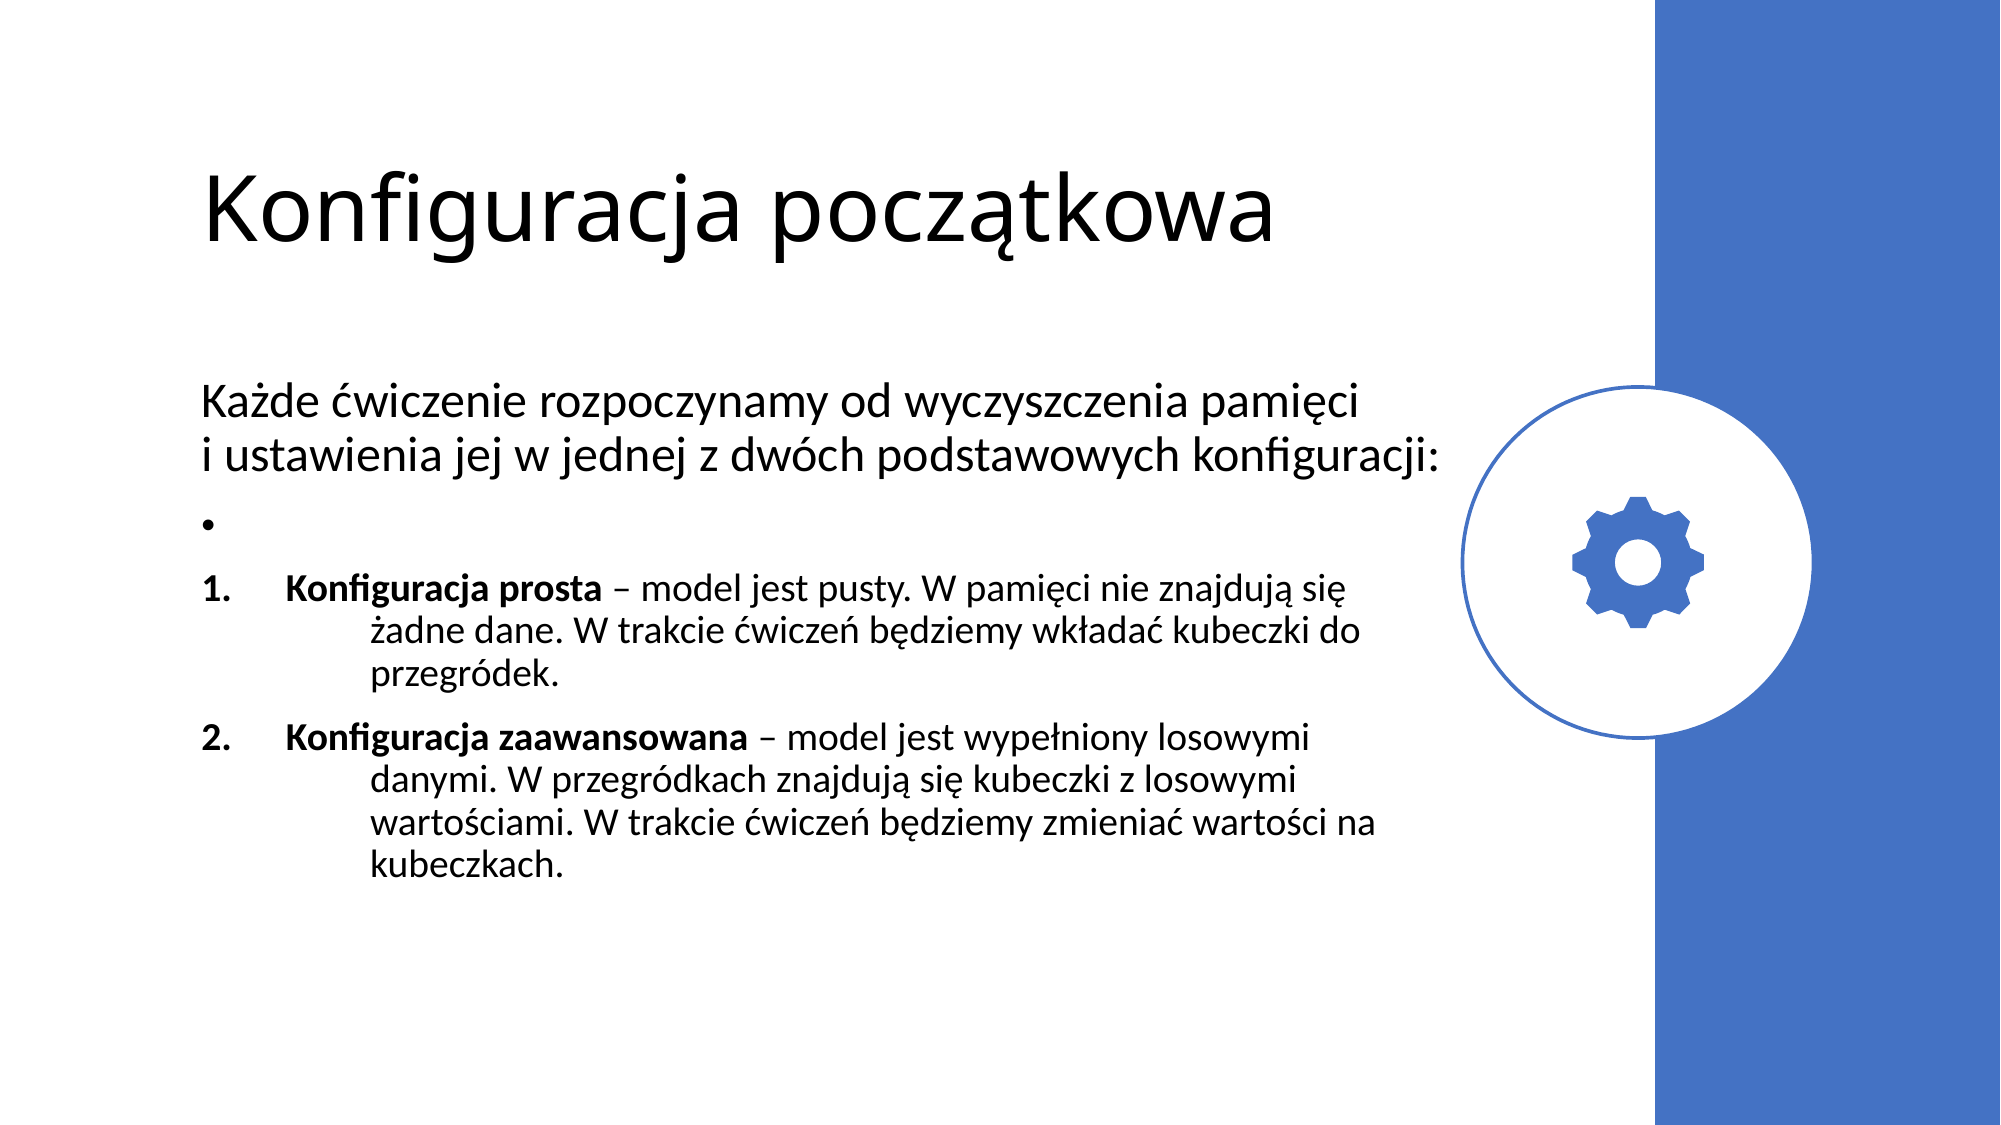

# Konfiguracja początkowa
Każde ćwiczenie rozpoczynamy od wyczyszczenia pamięci
i ustawienia jej w jednej z dwóch podstawowych konfiguracji:
Konfiguracja prosta – model jest pusty. W pamięci nie znajdują się żadne dane. W trakcie ćwiczeń będziemy wkładać kubeczki do przegródek.
Konfiguracja zaawansowana – model jest wypełniony losowymi danymi. W przegródkach znajdują się kubeczki z losowymi wartościami. W trakcie ćwiczeń będziemy zmieniać wartości na kubeczkach.